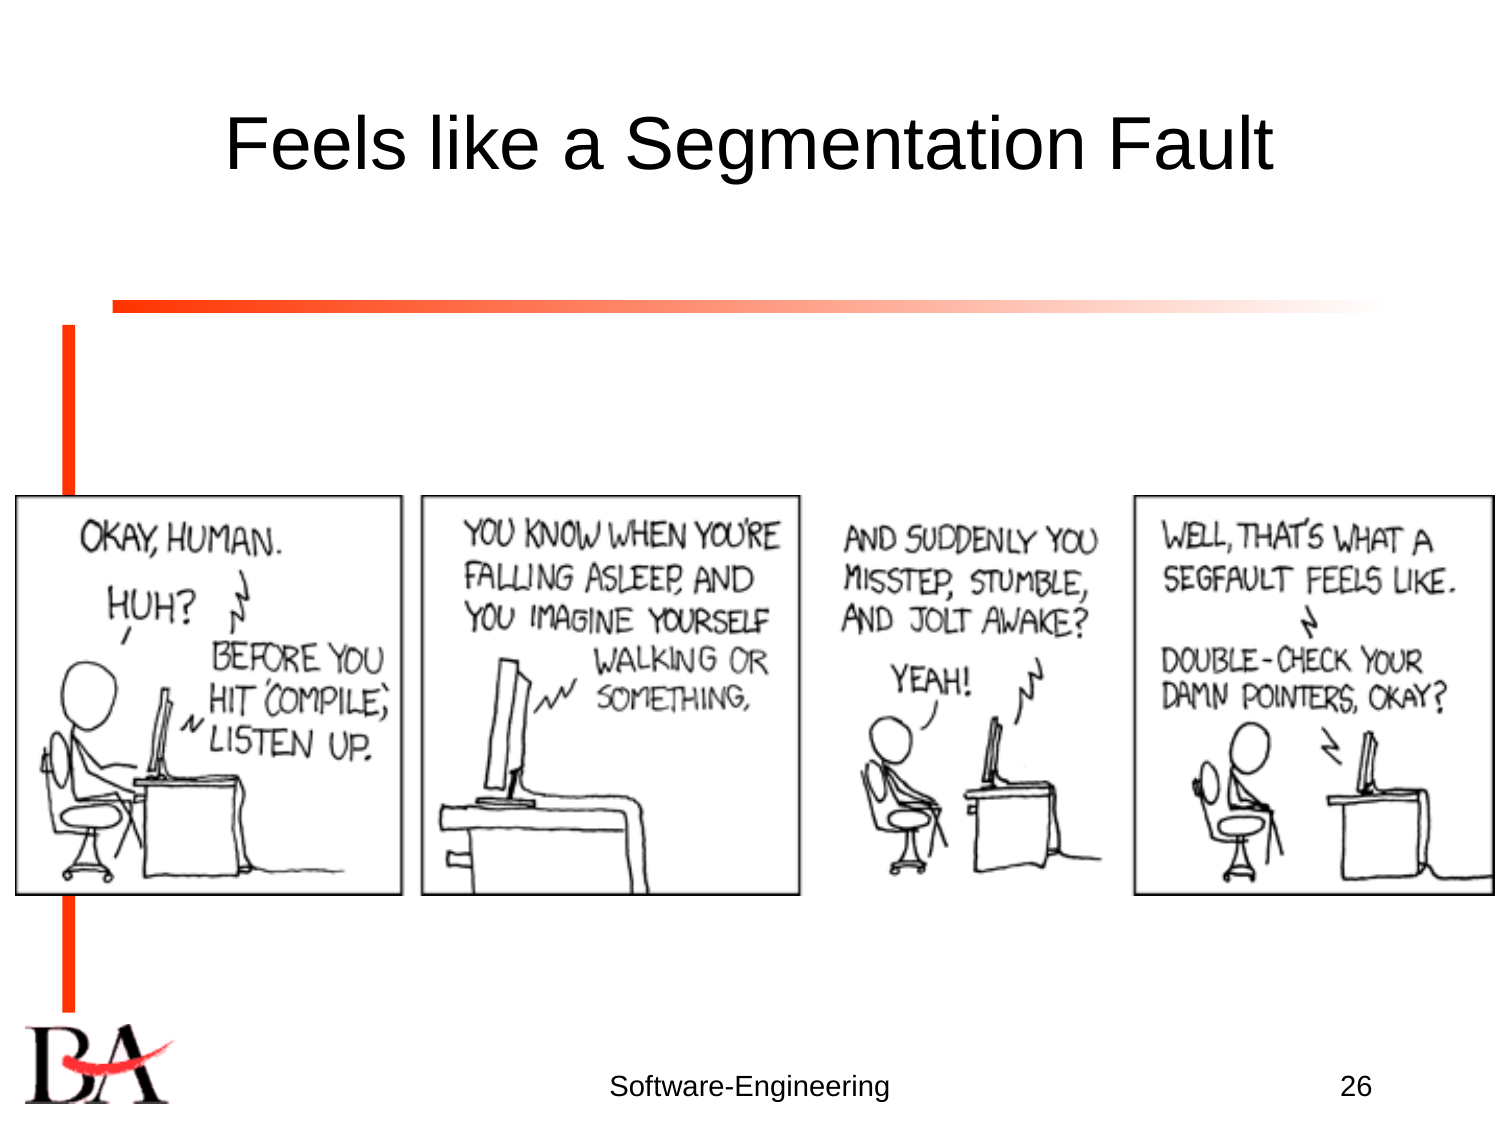

# Feels like a Segmentation Fault
26